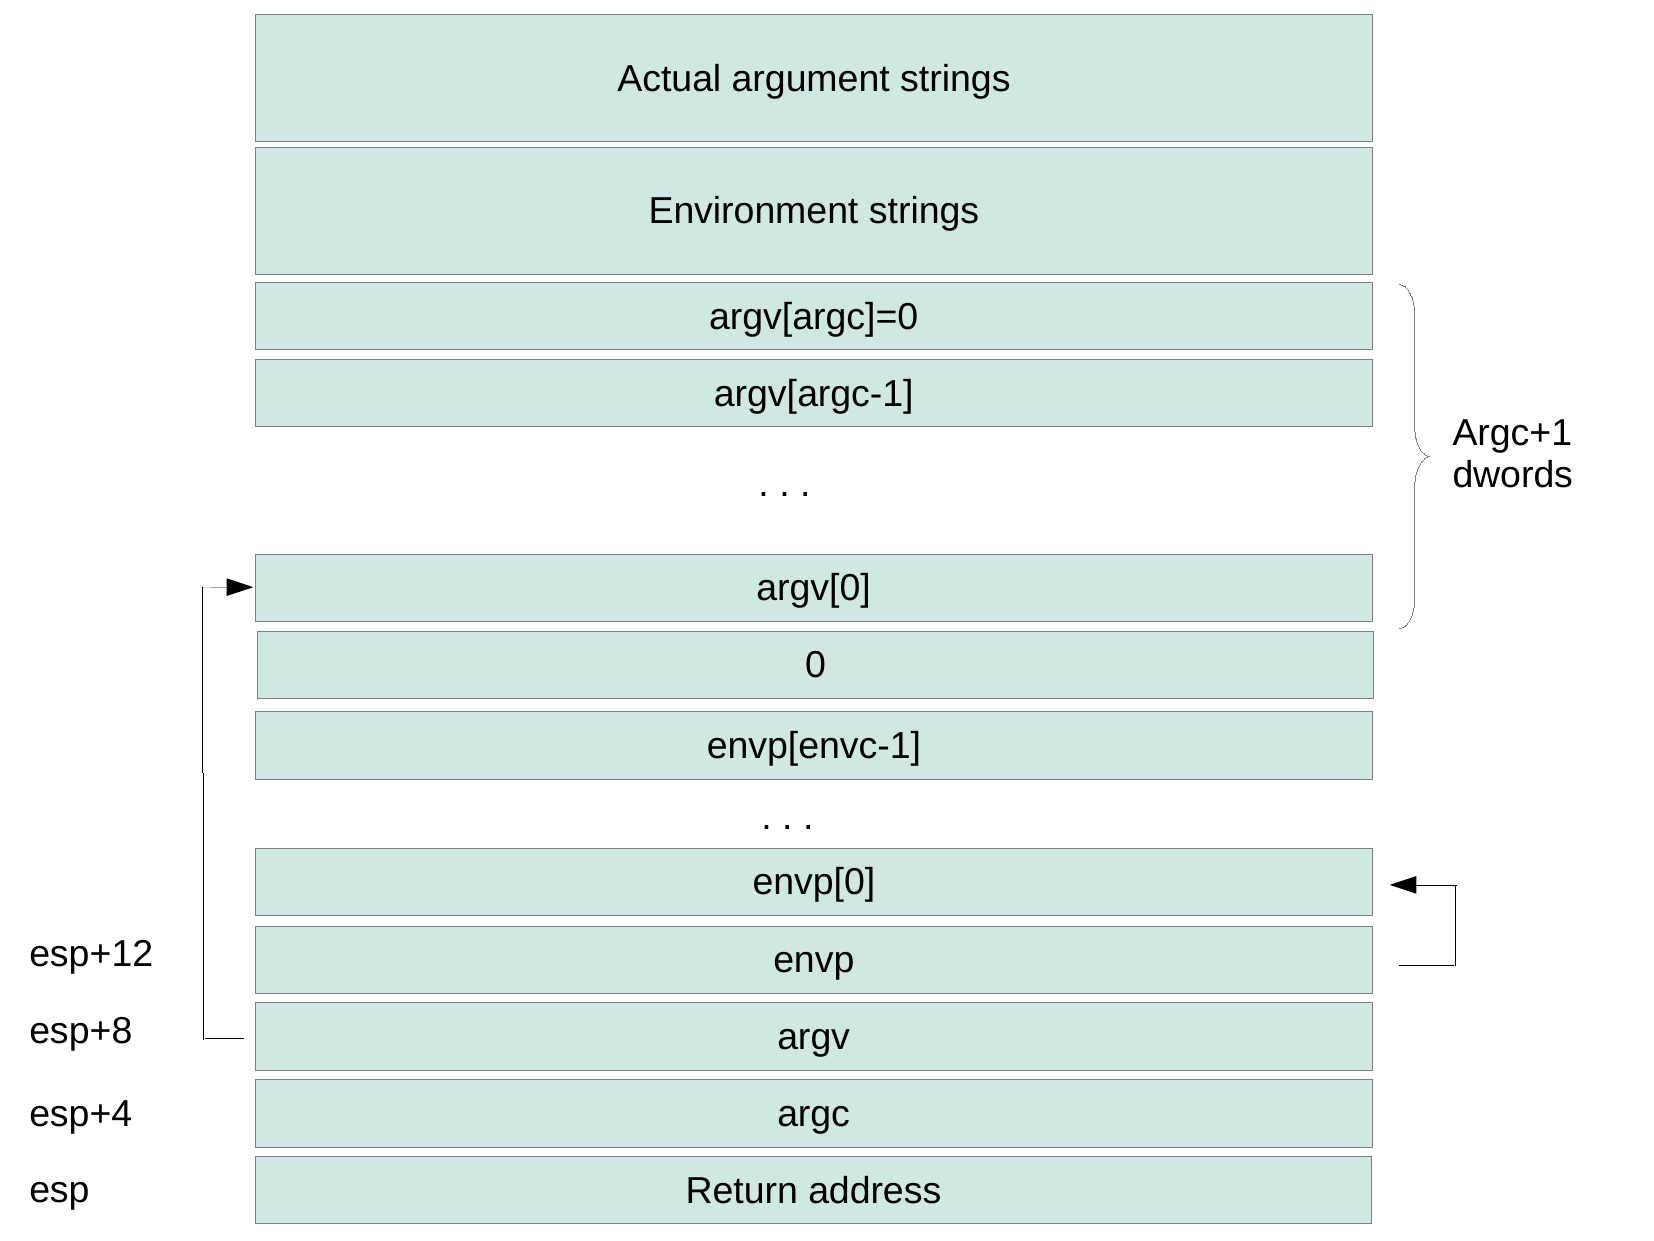

Actual argument strings
Environment strings
argv[argc]=0
argv[argc-1]
Argc+1
dwords
. . .
argv[0]
0
envp[envc-1]
. . .
envp[0]
esp+12
envp
esp+8
argv
argc
esp+4
Return address
esp